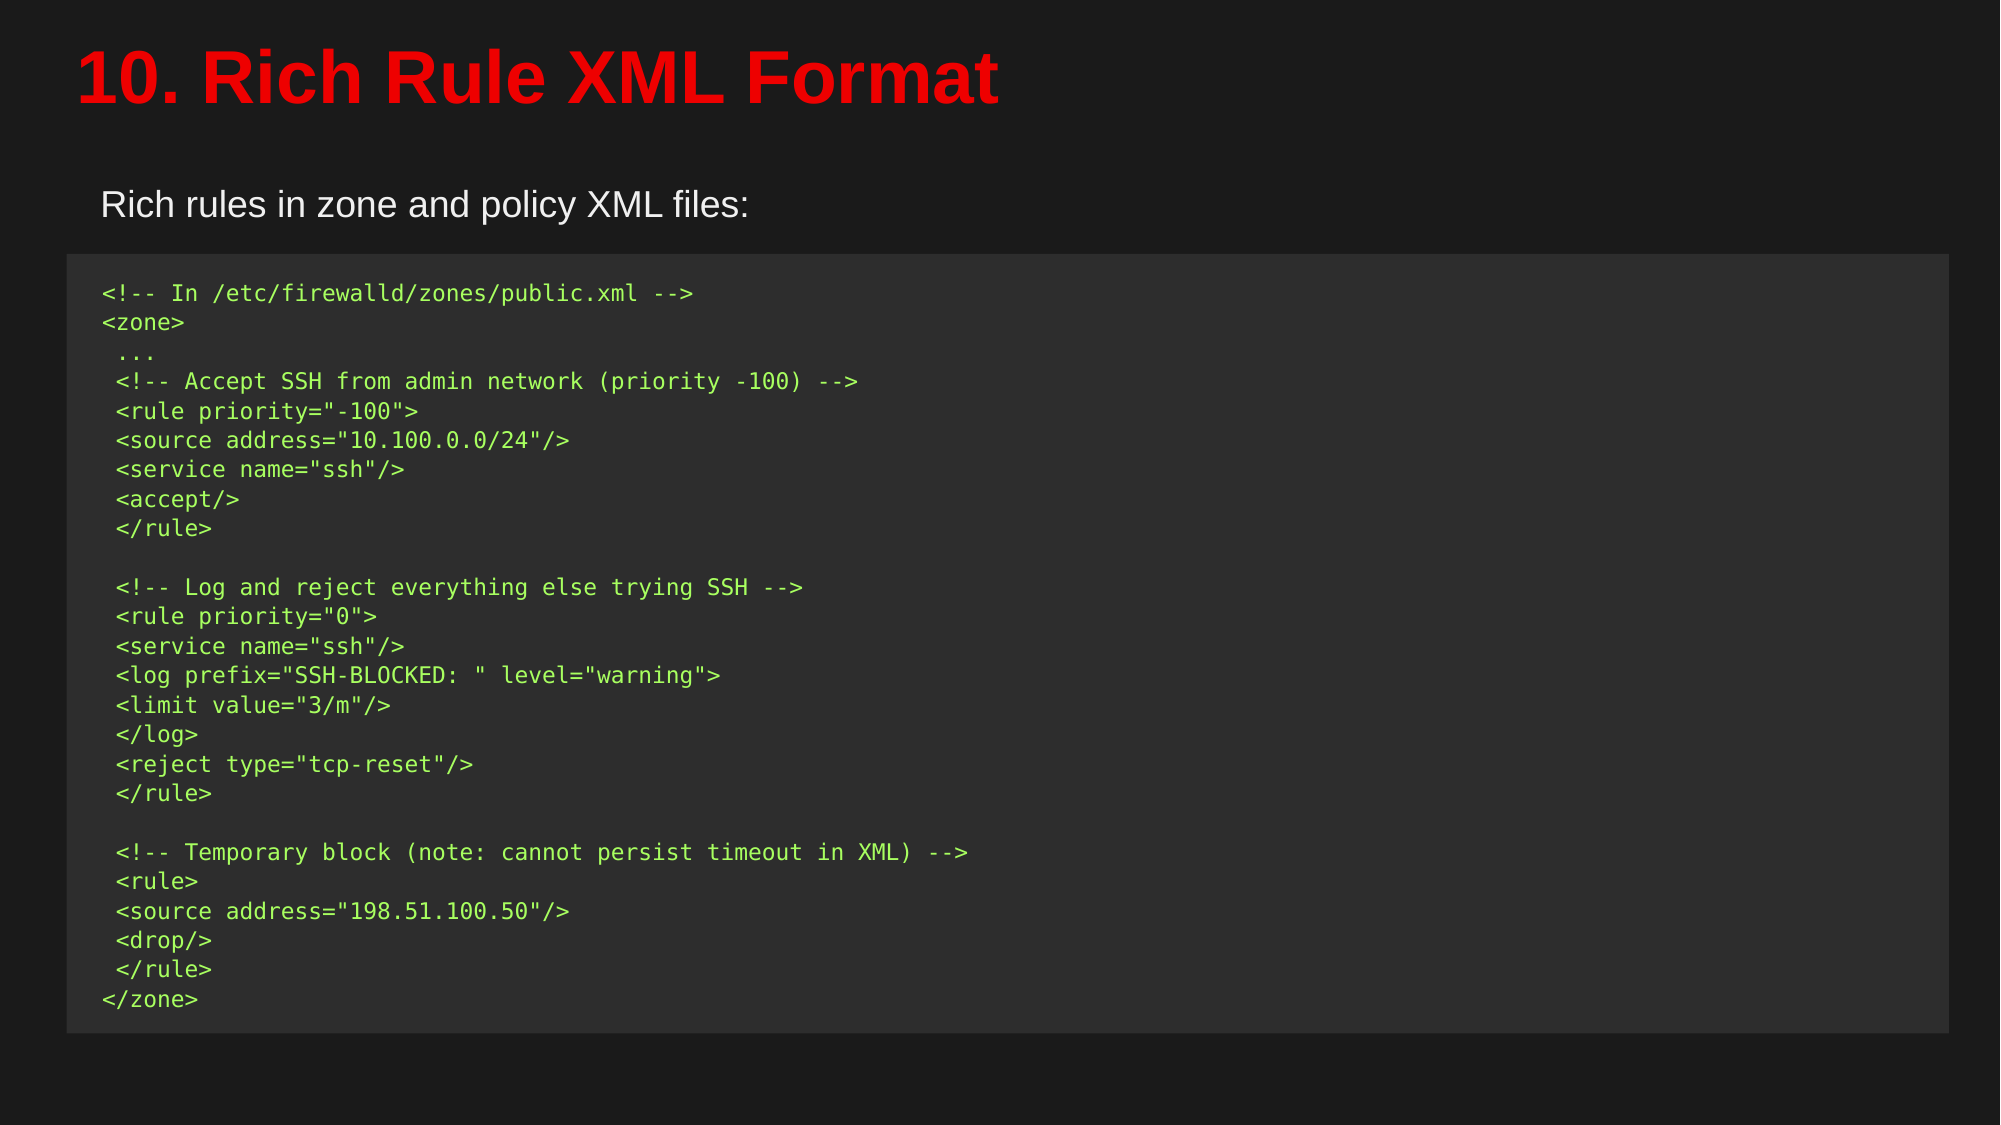

10. Rich Rule XML Format
Rich rules in zone and policy XML files:
<!-- In /etc/firewalld/zones/public.xml -->
<zone>
 ...
 <!-- Accept SSH from admin network (priority -100) -->
 <rule priority="-100">
 <source address="10.100.0.0/24"/>
 <service name="ssh"/>
 <accept/>
 </rule>
 <!-- Log and reject everything else trying SSH -->
 <rule priority="0">
 <service name="ssh"/>
 <log prefix="SSH-BLOCKED: " level="warning">
 <limit value="3/m"/>
 </log>
 <reject type="tcp-reset"/>
 </rule>
 <!-- Temporary block (note: cannot persist timeout in XML) -->
 <rule>
 <source address="198.51.100.50"/>
 <drop/>
 </rule>
</zone>